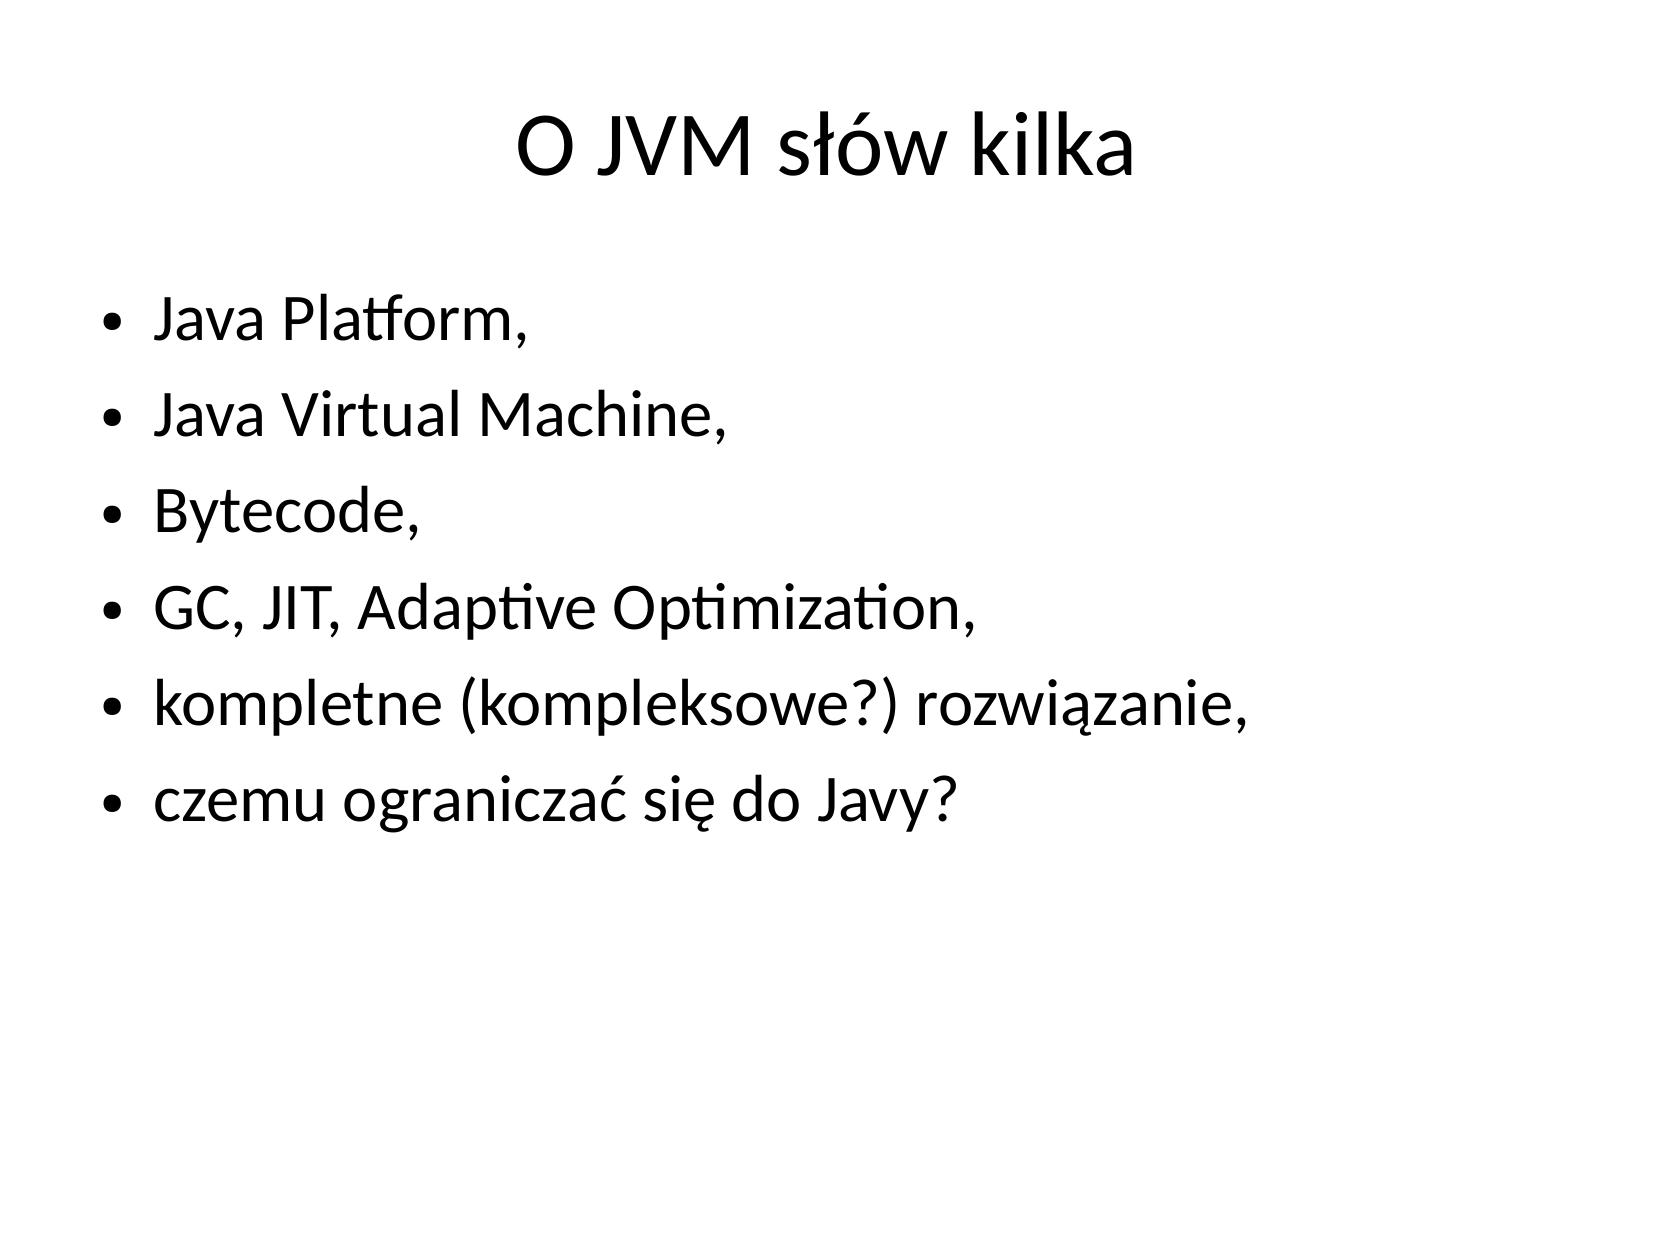

# O JVM słów kilka
Java Platform,
Java Virtual Machine,
Bytecode,
GC, JIT, Adaptive Optimization,
kompletne (kompleksowe?) rozwiązanie,
czemu ograniczać się do Javy?